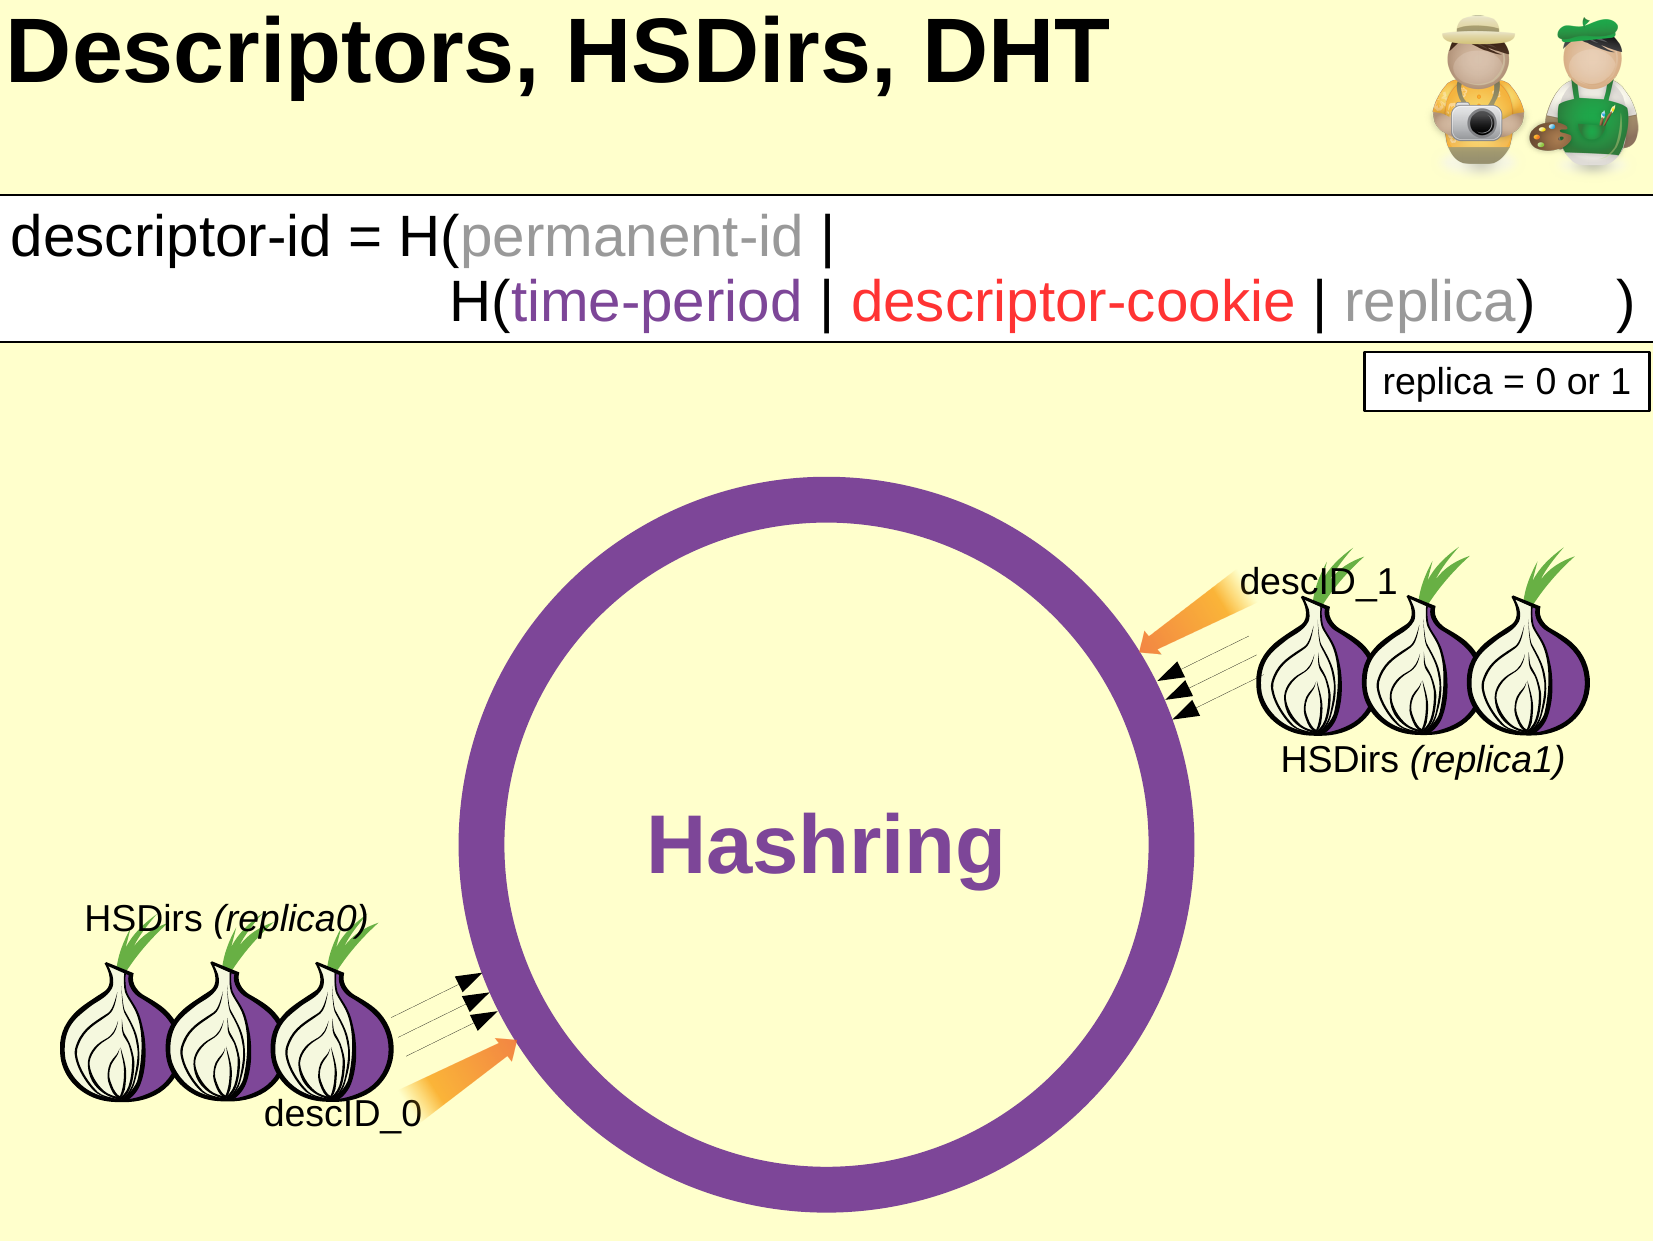

# Descriptors, HSDirs, DHT
descriptor-id = H(permanent-id |
 H(time-period | descriptor-cookie | replica) )
replica = 0 or 1
Hashring
descID_1
descID_0
HSDirs (replica1)
HSDirs (replica0)